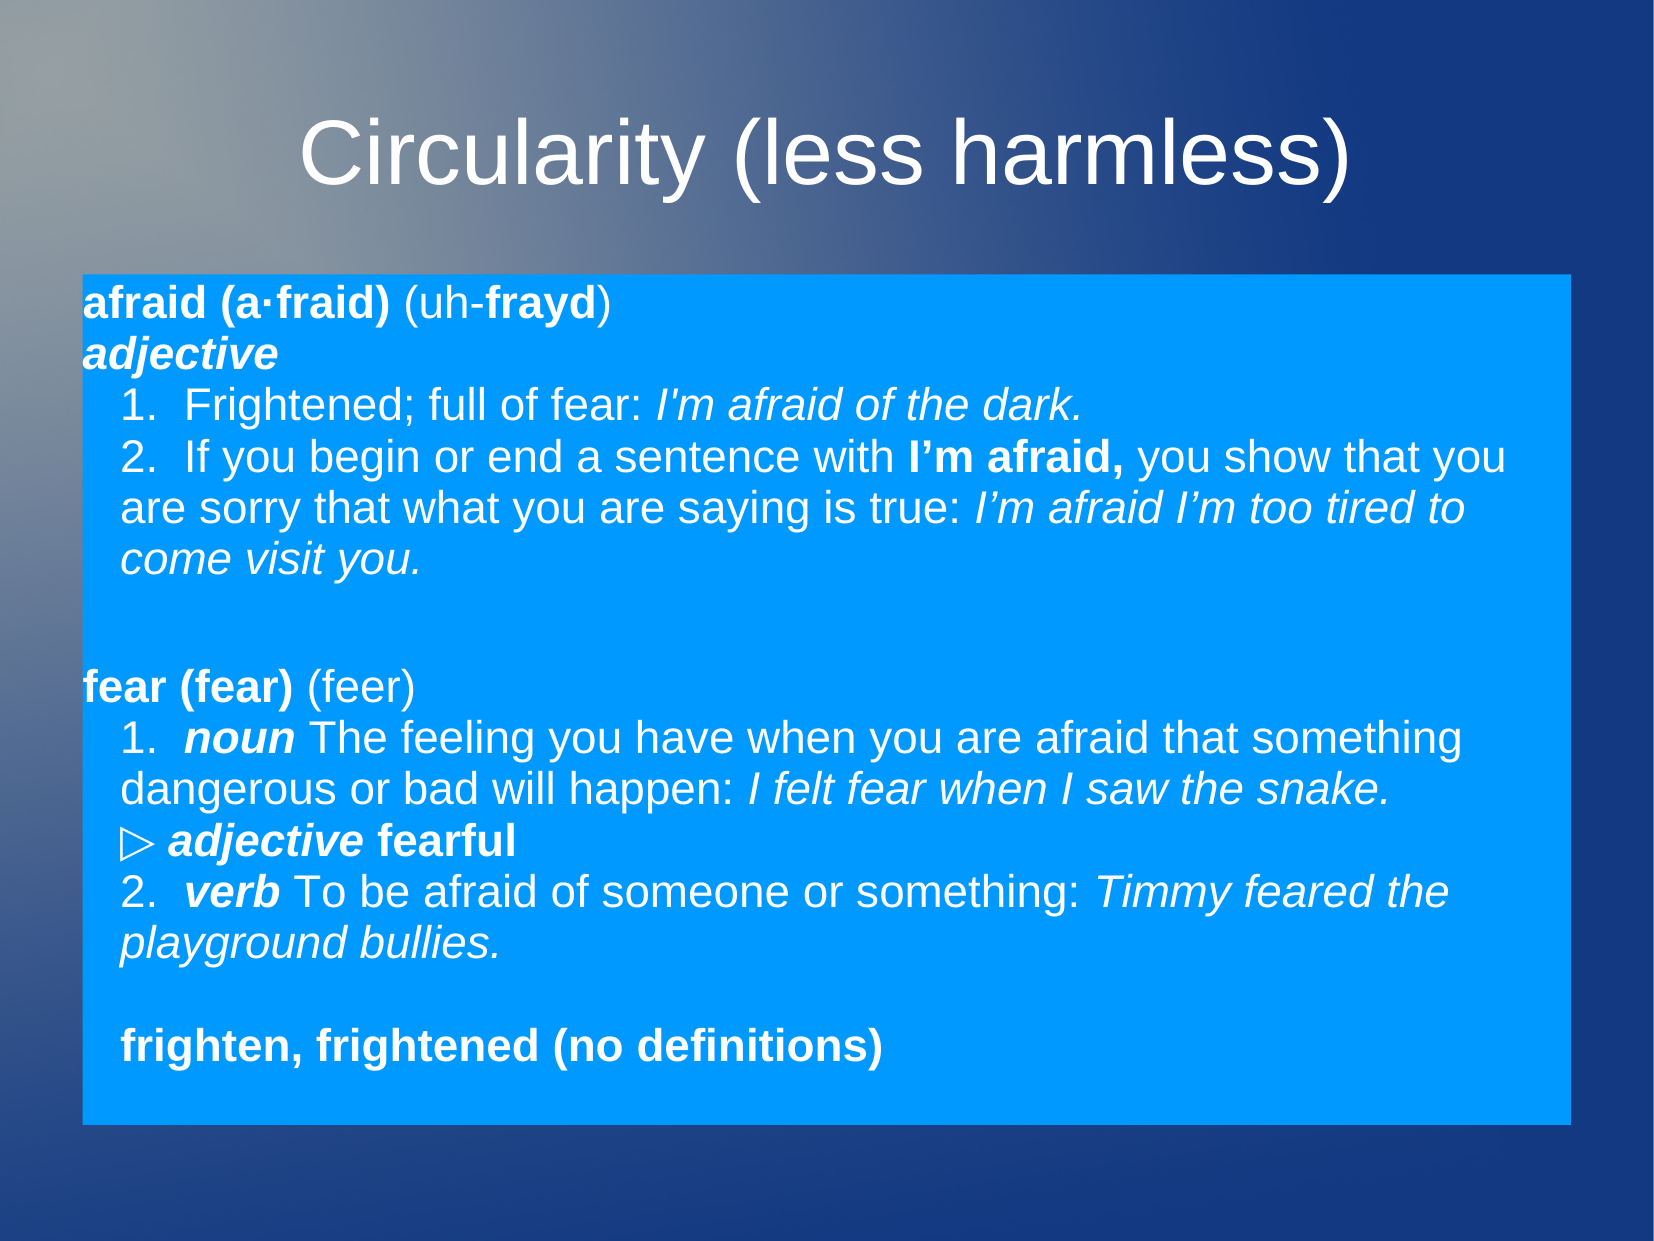

# Circularity (less harmless)
afraid (a·fraid) (uh-frayd)
adjective
1.  Frightened; full of fear: I'm afraid of the dark.
2.  If you begin or end a sentence with I’m afraid, you show that you are sorry that what you are saying is true: I’m afraid I’m too tired to come visit you.
fear (fear) (feer)
1.  noun The feeling you have when you are afraid that something dangerous or bad will happen: I felt fear when I saw the snake.
▷ adjective fearful
2.  verb To be afraid of someone or something: Timmy feared the playground bullies.
frighten, frightened (no definitions)